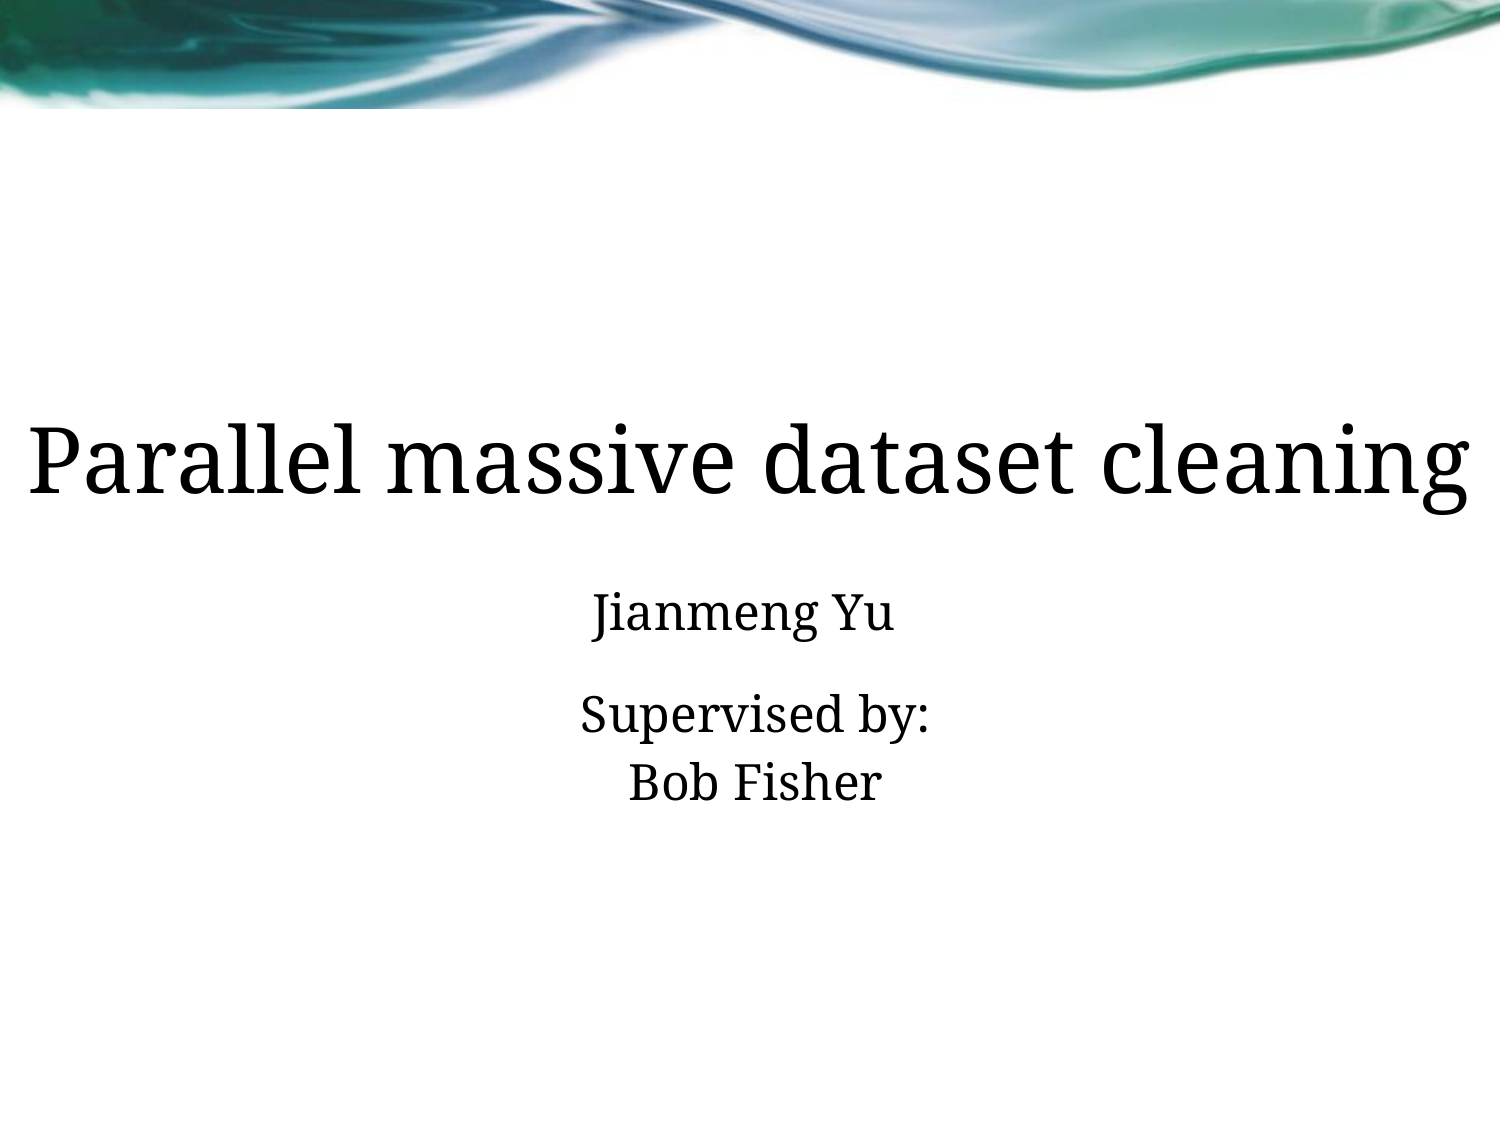

# Parallel massive dataset cleaning
Jianmeng Yu
Supervised by:
Bob Fisher